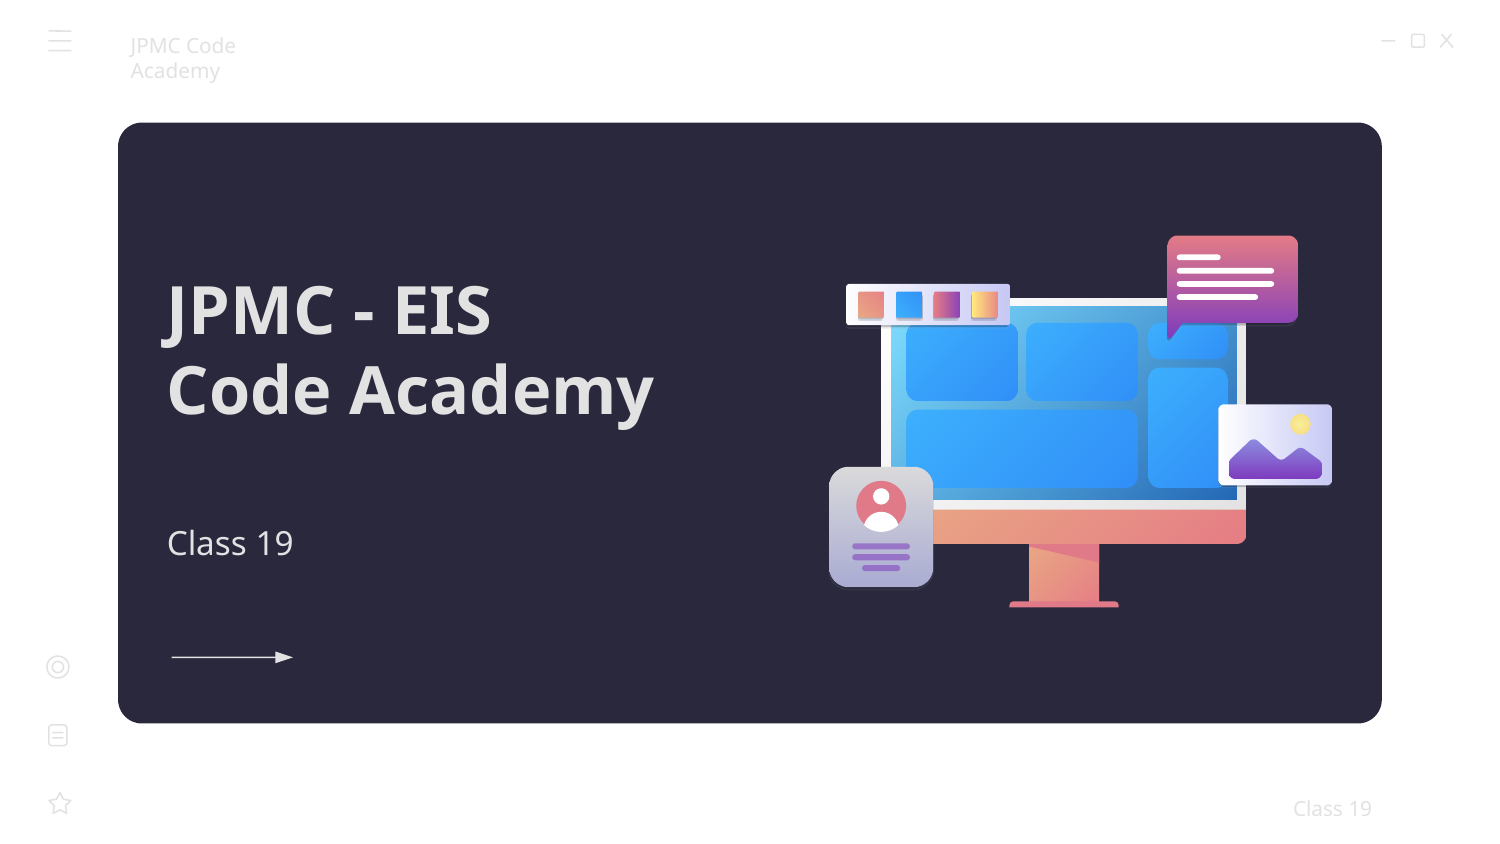

JPMC Code Academy
JPMC - EIS
Code Academy
Class 19
Class 19